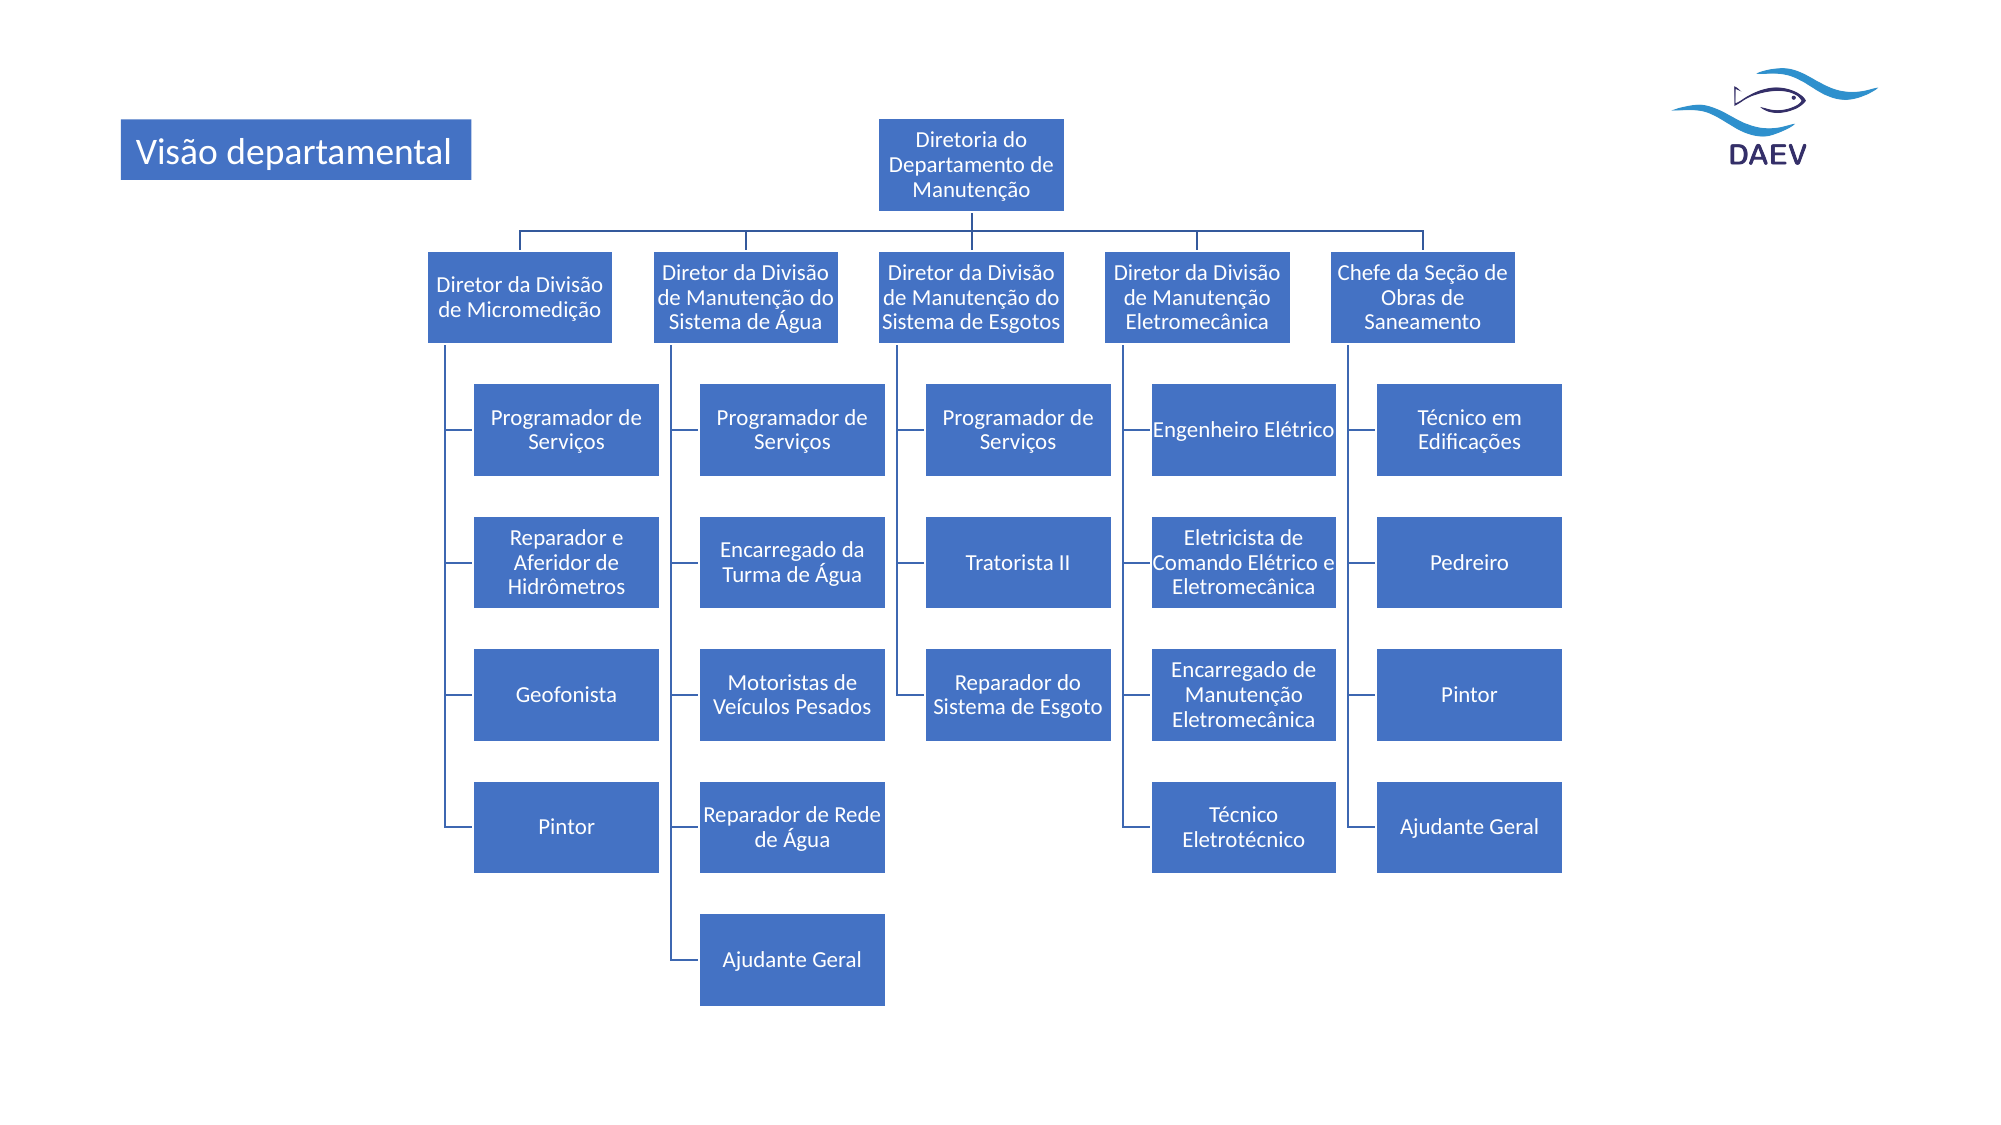

Diretoria do Departamento de Manutenção
Diretor da Divisão de Micromedição
Diretor da Divisão de Manutenção do Sistema de Água
Diretor da Divisão de Manutenção do Sistema de Esgotos
Diretor da Divisão de Manutenção Eletromecânica
Chefe da Seção de Obras de Saneamento
Programador de Serviços
Programador de Serviços
Programador de Serviços
Engenheiro Elétrico
Técnico em Edificações
Reparador e Aferidor de Hidrômetros
Encarregado da Turma de Água
Tratorista II
Eletricista de Comando Elétrico e Eletromecânica
Pedreiro
Geofonista
Motoristas de Veículos Pesados
Reparador do Sistema de Esgoto
Encarregado de Manutenção Eletromecânica
Pintor
Pintor
Reparador de Rede de Água
Técnico Eletrotécnico
Ajudante Geral
Ajudante Geral
Visão departamental